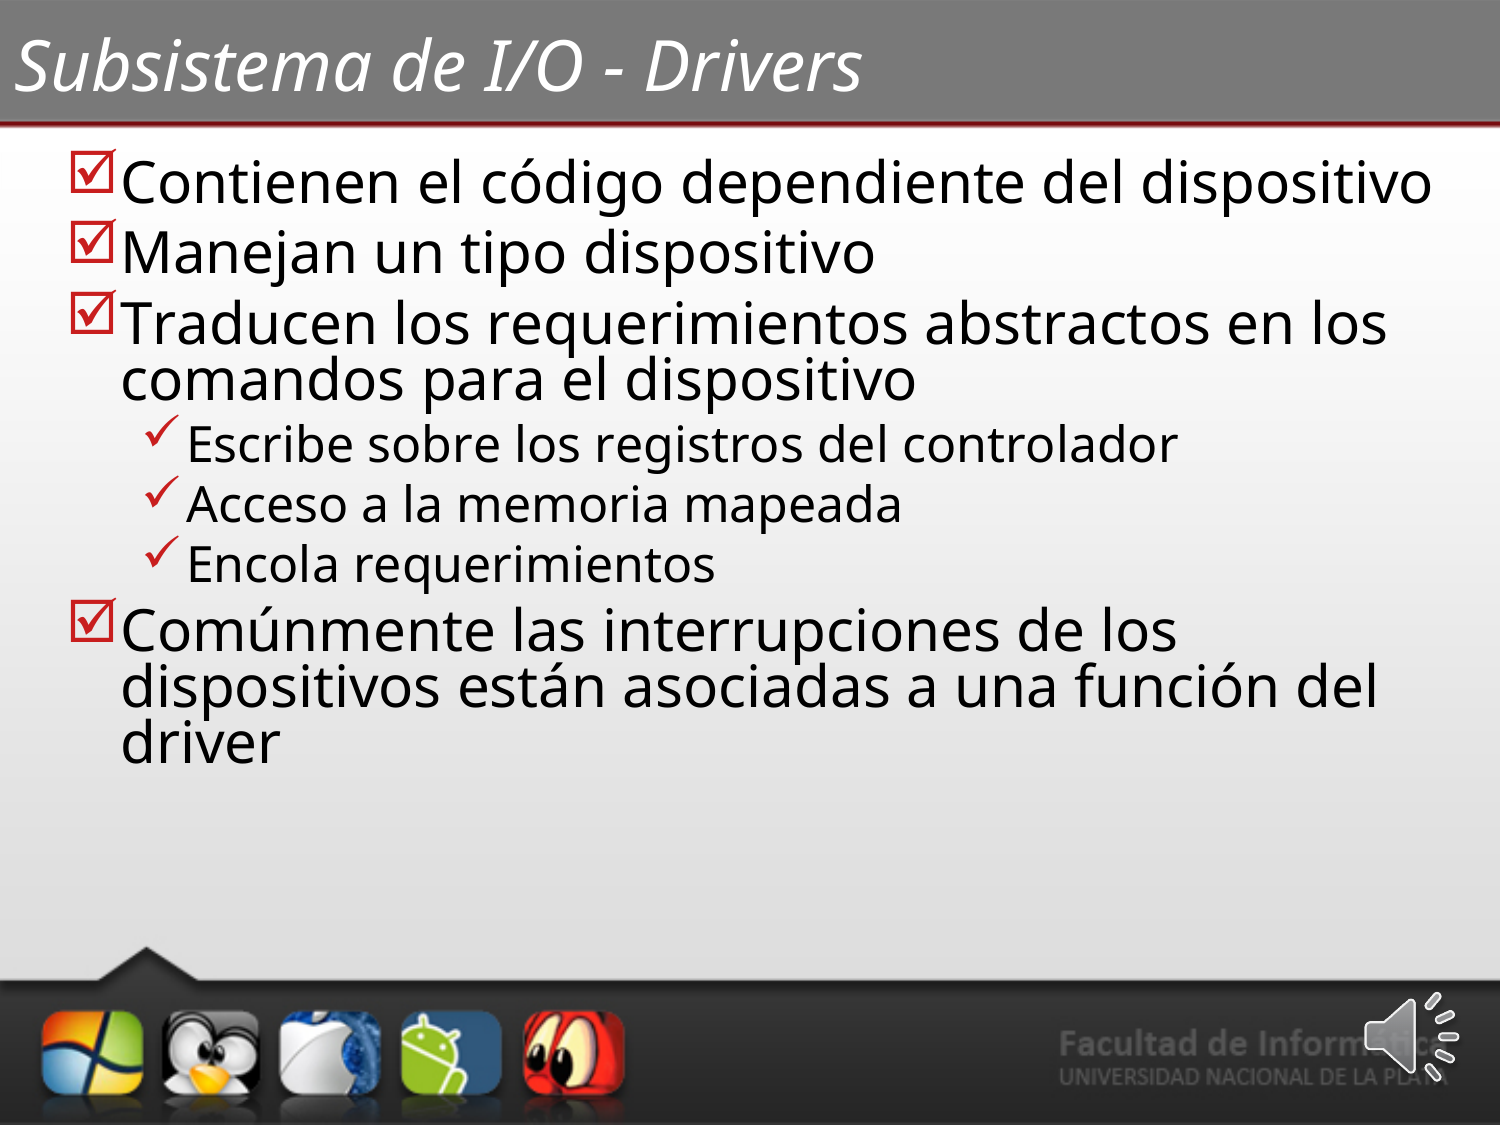

Subsistema de I/O - Drivers
Contienen el código dependiente del dispositivo
Manejan un tipo dispositivo
Traducen los requerimientos abstractos en los comandos para el dispositivo
Escribe sobre los registros del controlador
Acceso a la memoria mapeada
Encola requerimientos
Comúnmente las interrupciones de los dispositivos están asociadas a una función del driver